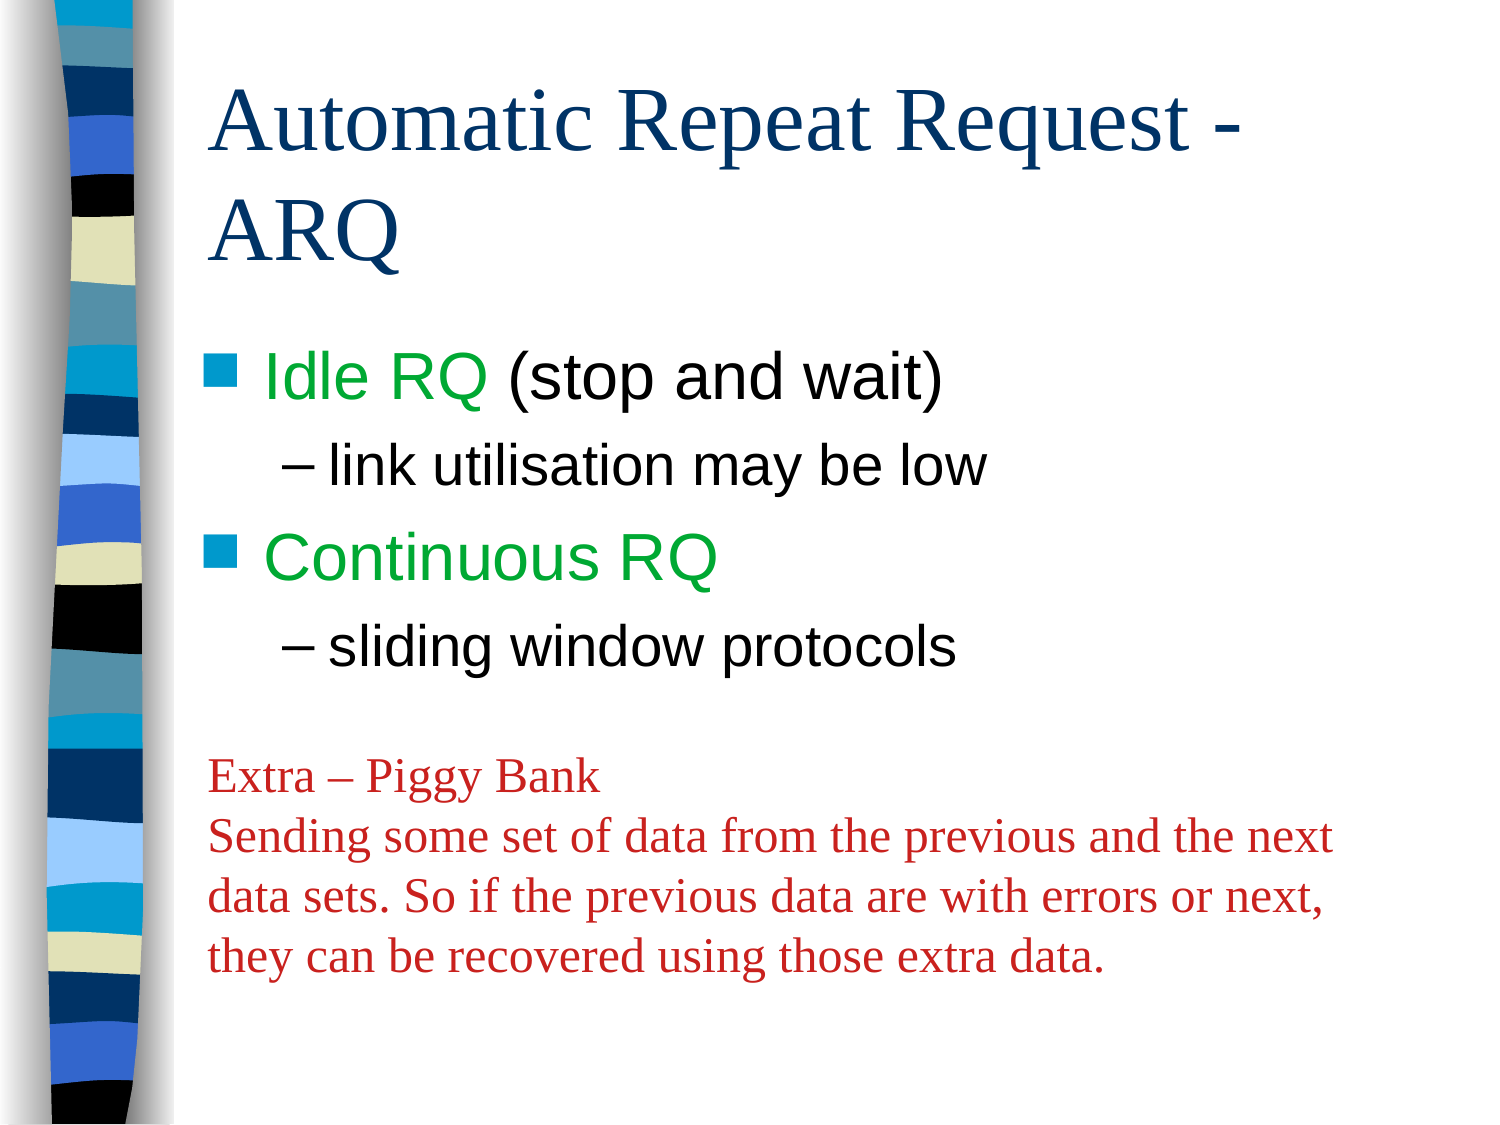

# Automatic Repeat Request - ARQ
Idle RQ (stop and wait)
link utilisation may be low
Continuous RQ
sliding window protocols
Extra – Piggy Bank
Sending some set of data from the previous and the next data sets. So if the previous data are with errors or next, they can be recovered using those extra data.